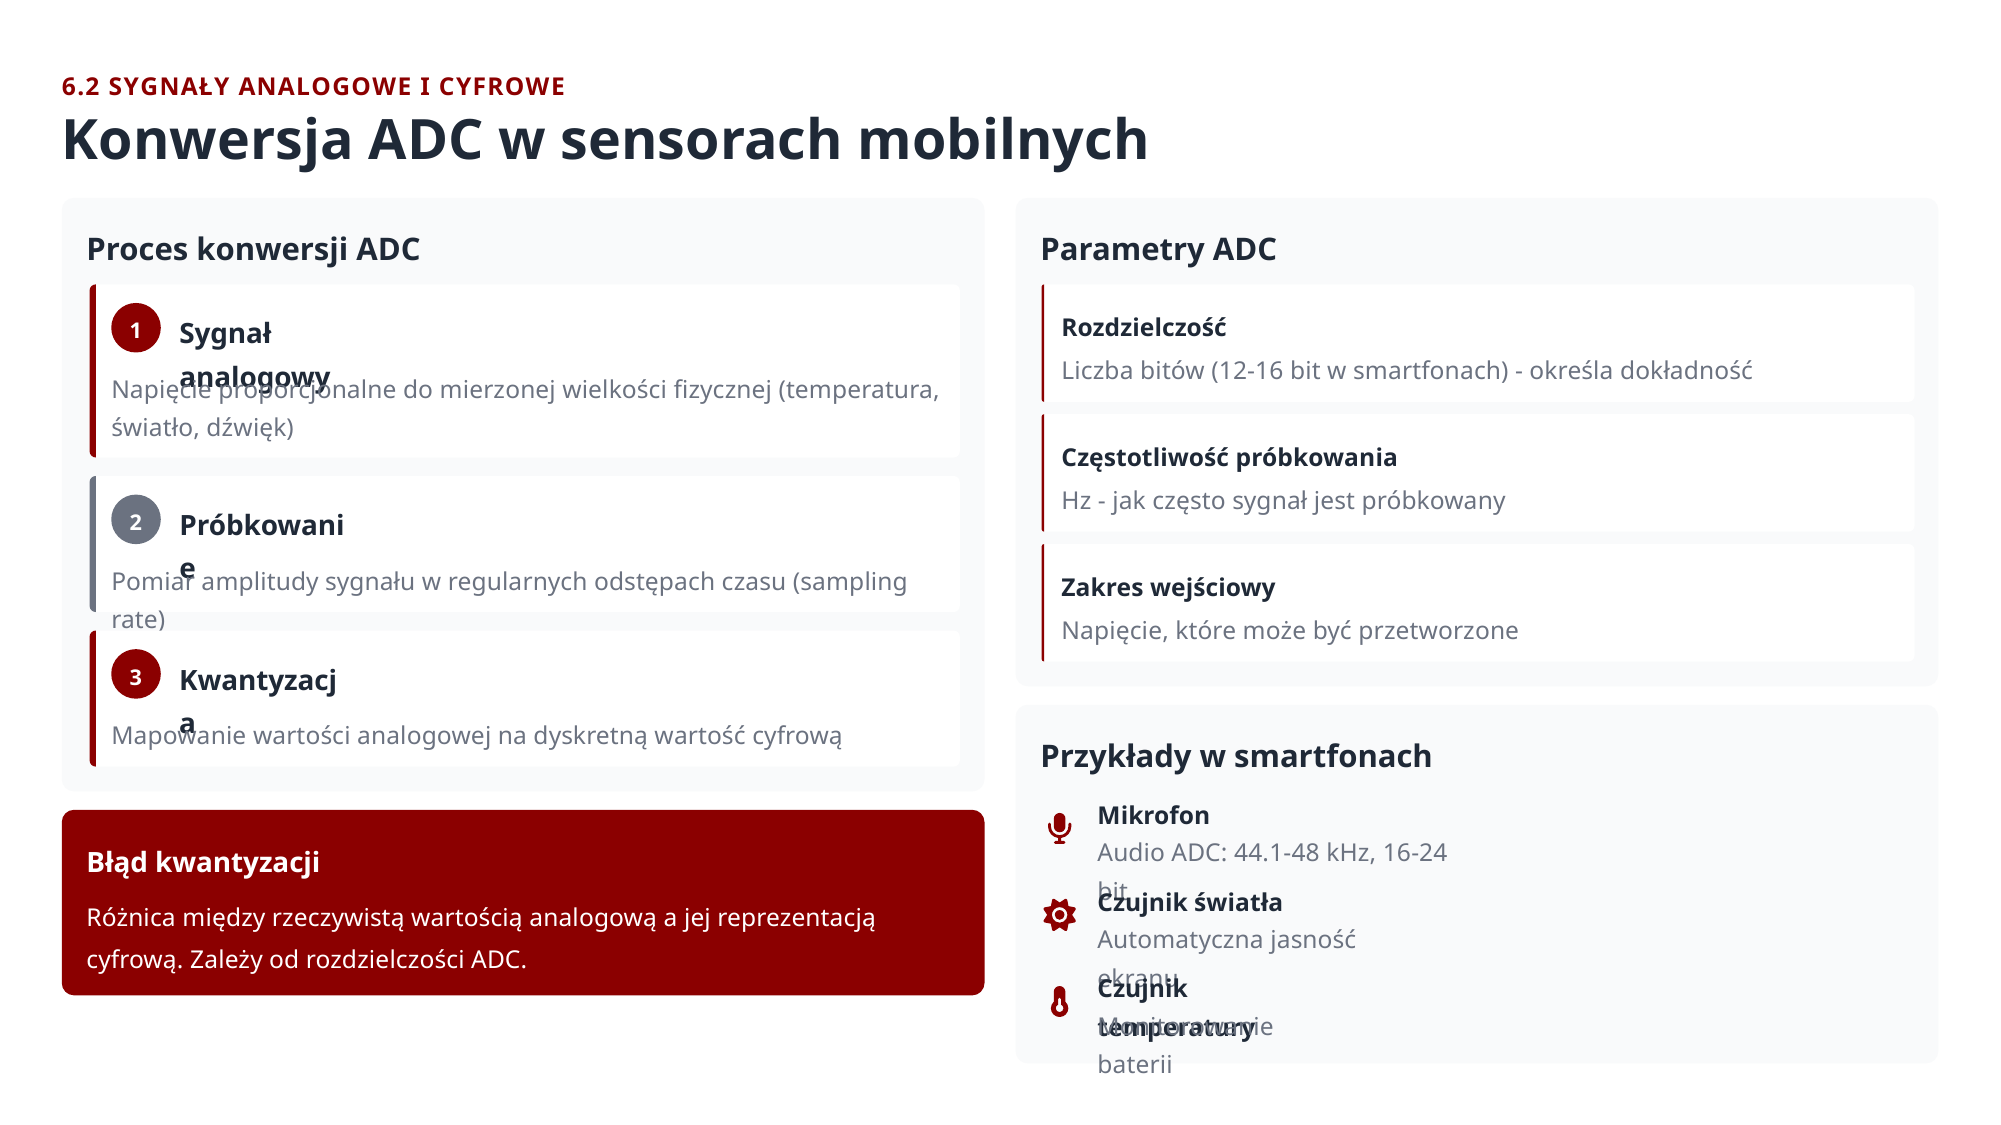

6.2 SYGNAŁY ANALOGOWE I CYFROWE
Konwersja ADC w sensorach mobilnych
Proces konwersji ADC
Parametry ADC
1
Rozdzielczość
Sygnał analogowy
Liczba bitów (12-16 bit w smartfonach) - określa dokładność
Napięcie proporcjonalne do mierzonej wielkości fizycznej (temperatura, światło, dźwięk)
Częstotliwość próbkowania
Hz - jak często sygnał jest próbkowany
2
Próbkowanie
Pomiar amplitudy sygnału w regularnych odstępach czasu (sampling rate)
Zakres wejściowy
Napięcie, które może być przetworzone
3
Kwantyzacja
Mapowanie wartości analogowej na dyskretną wartość cyfrową
Przykłady w smartfonach
Mikrofon
Audio ADC: 44.1-48 kHz, 16-24 bit
Błąd kwantyzacji
Czujnik światła
Różnica między rzeczywistą wartością analogową a jej reprezentacją cyfrową. Zależy od rozdzielczości ADC.
Automatyczna jasność ekranu
Czujnik temperatury
Monitorowanie baterii